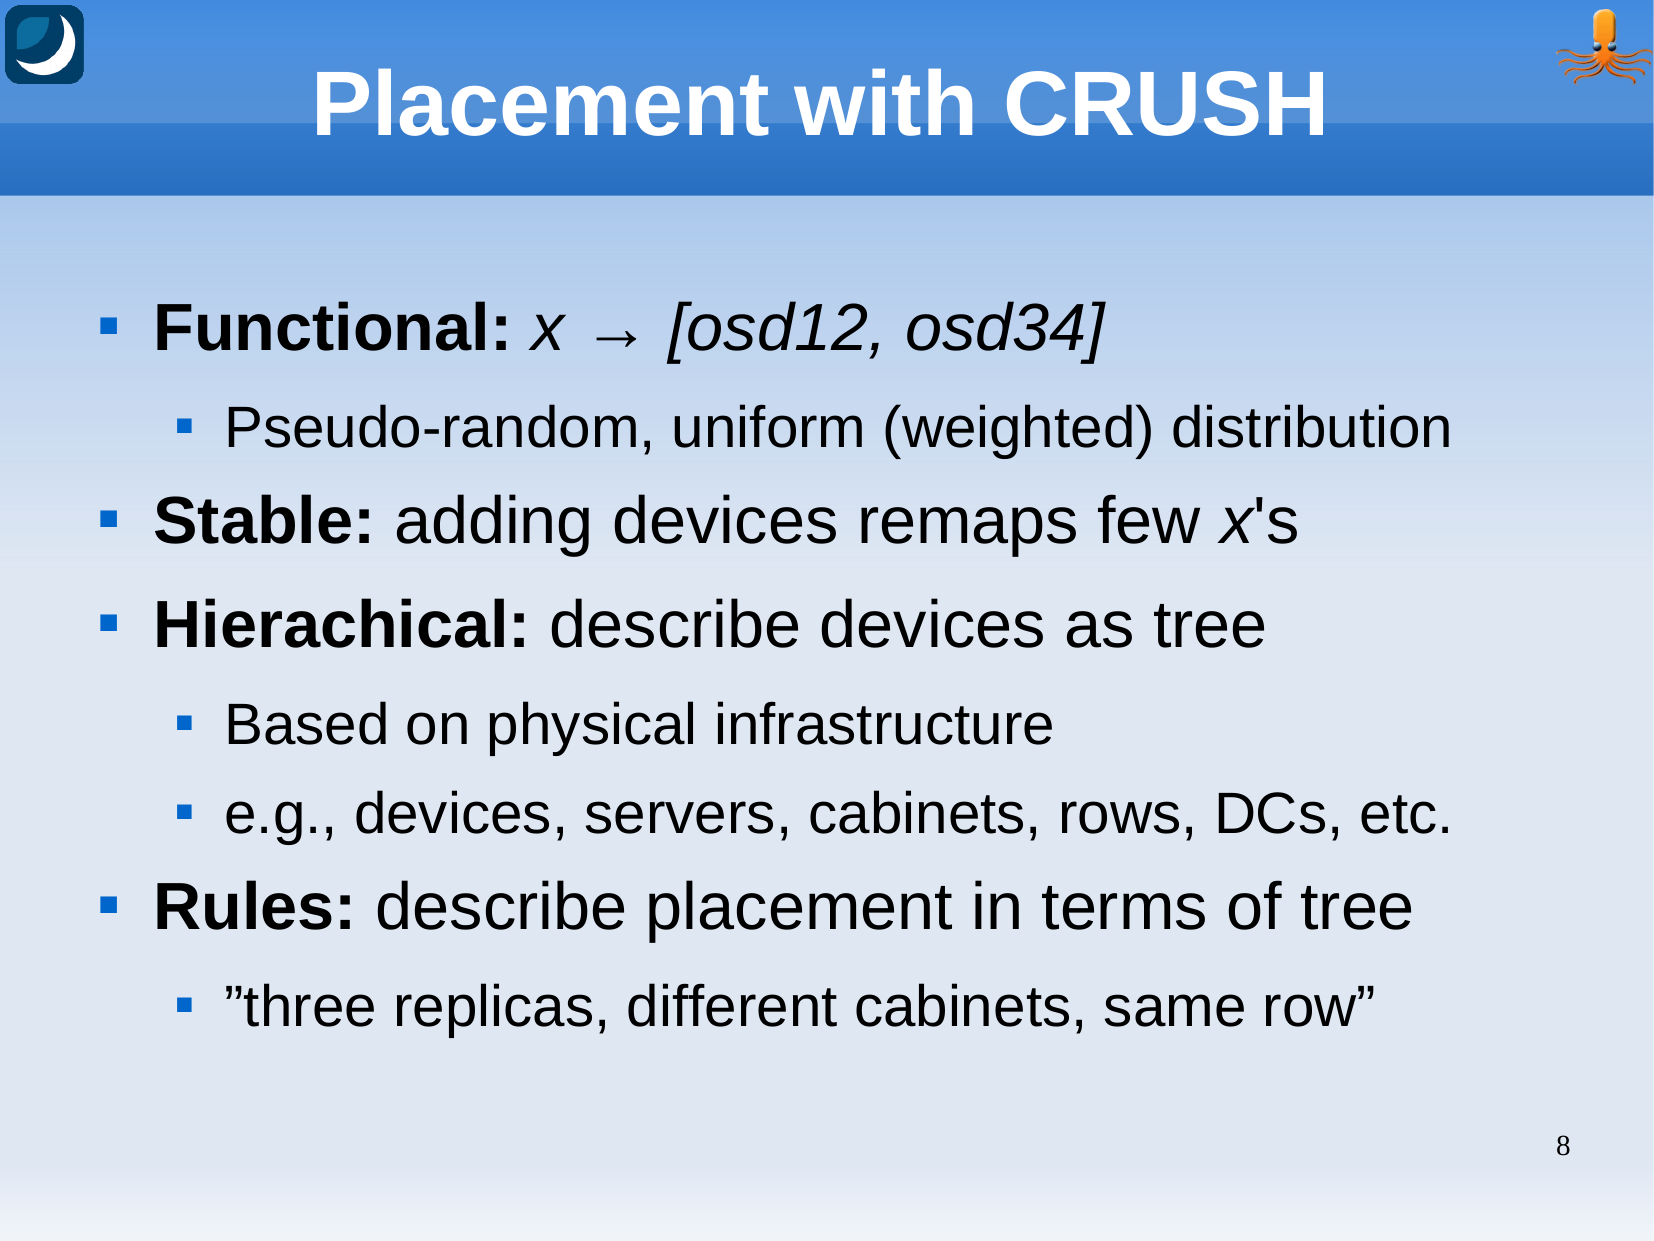

# Placement with CRUSH
Functional: x → [osd12, osd34]
Pseudo-random, uniform (weighted) distribution
Stable: adding devices remaps few x's
Hierachical: describe devices as tree
Based on physical infrastructure
e.g., devices, servers, cabinets, rows, DCs, etc.
Rules: describe placement in terms of tree
”three replicas, different cabinets, same row”
8